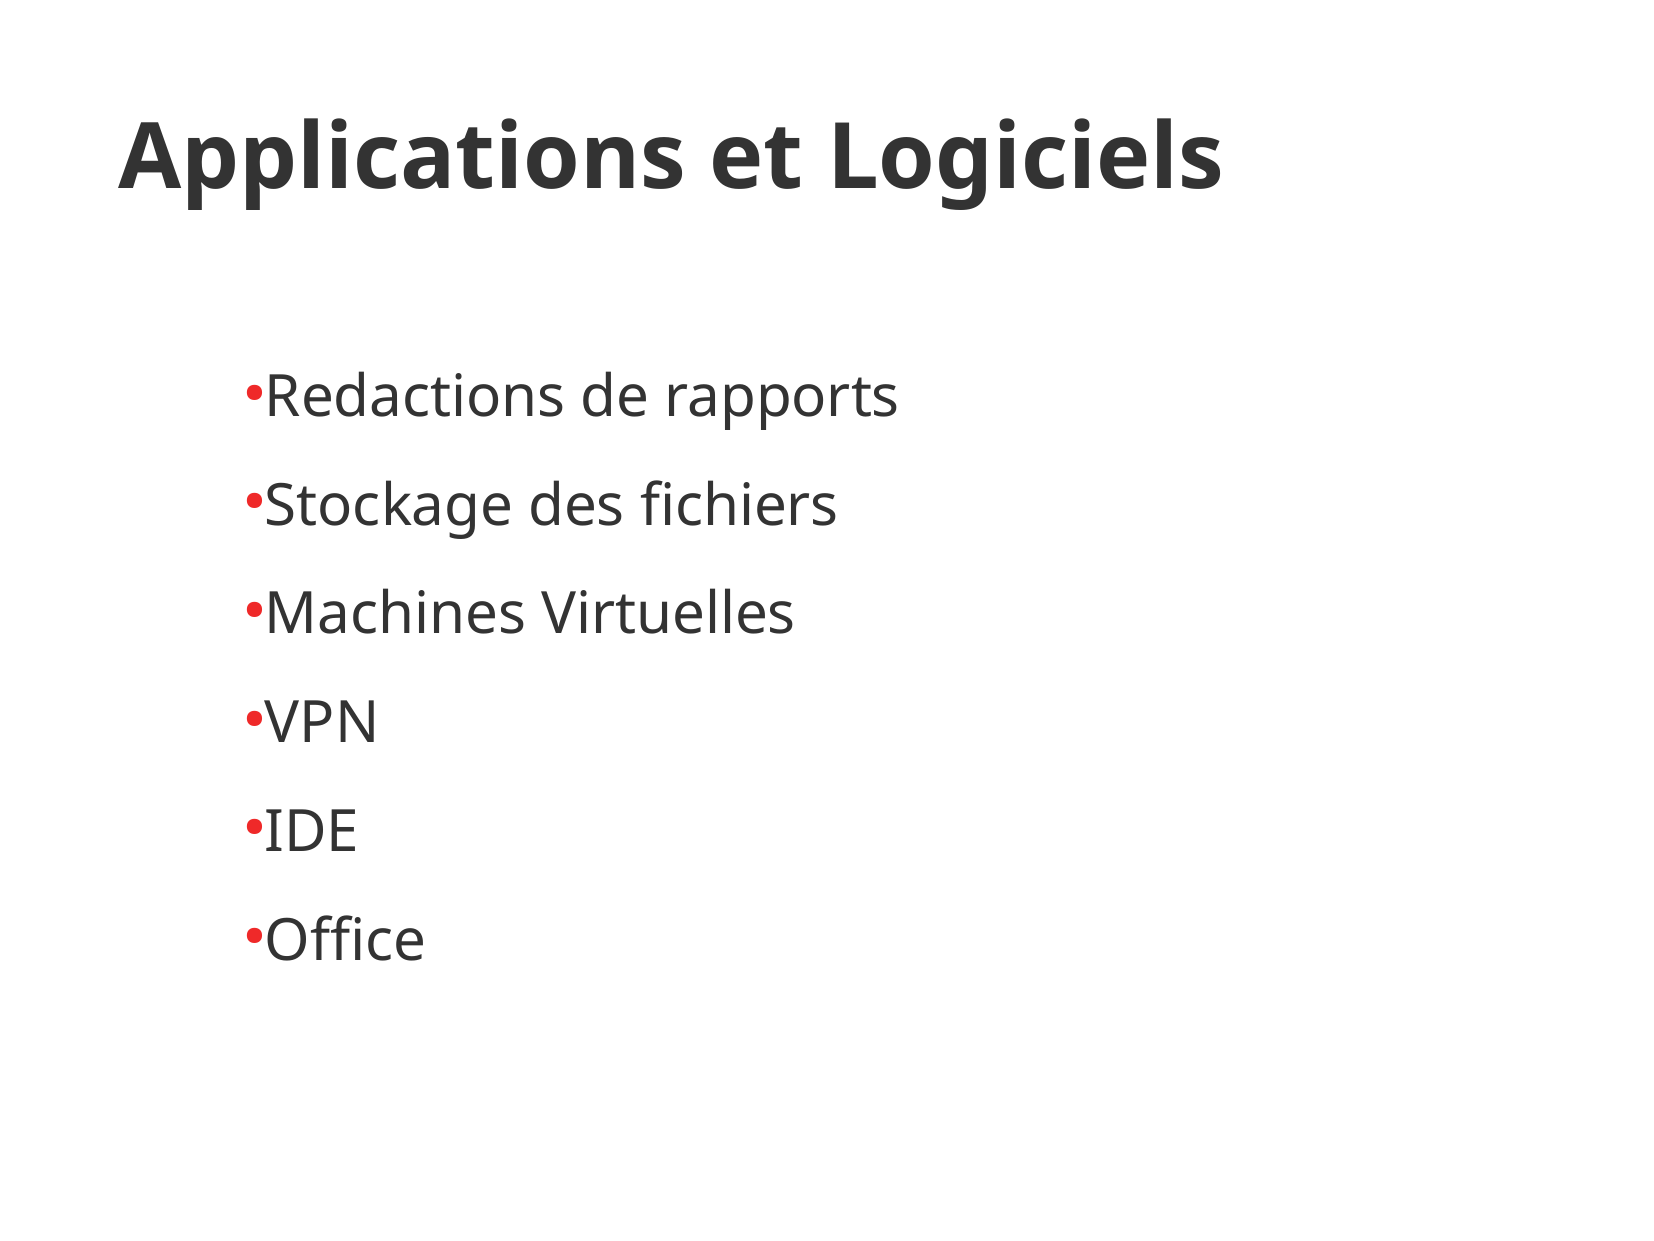

# Applications et Logiciels
Redactions de rapports
Stockage des fichiers
Machines Virtuelles
VPN
IDE
Office